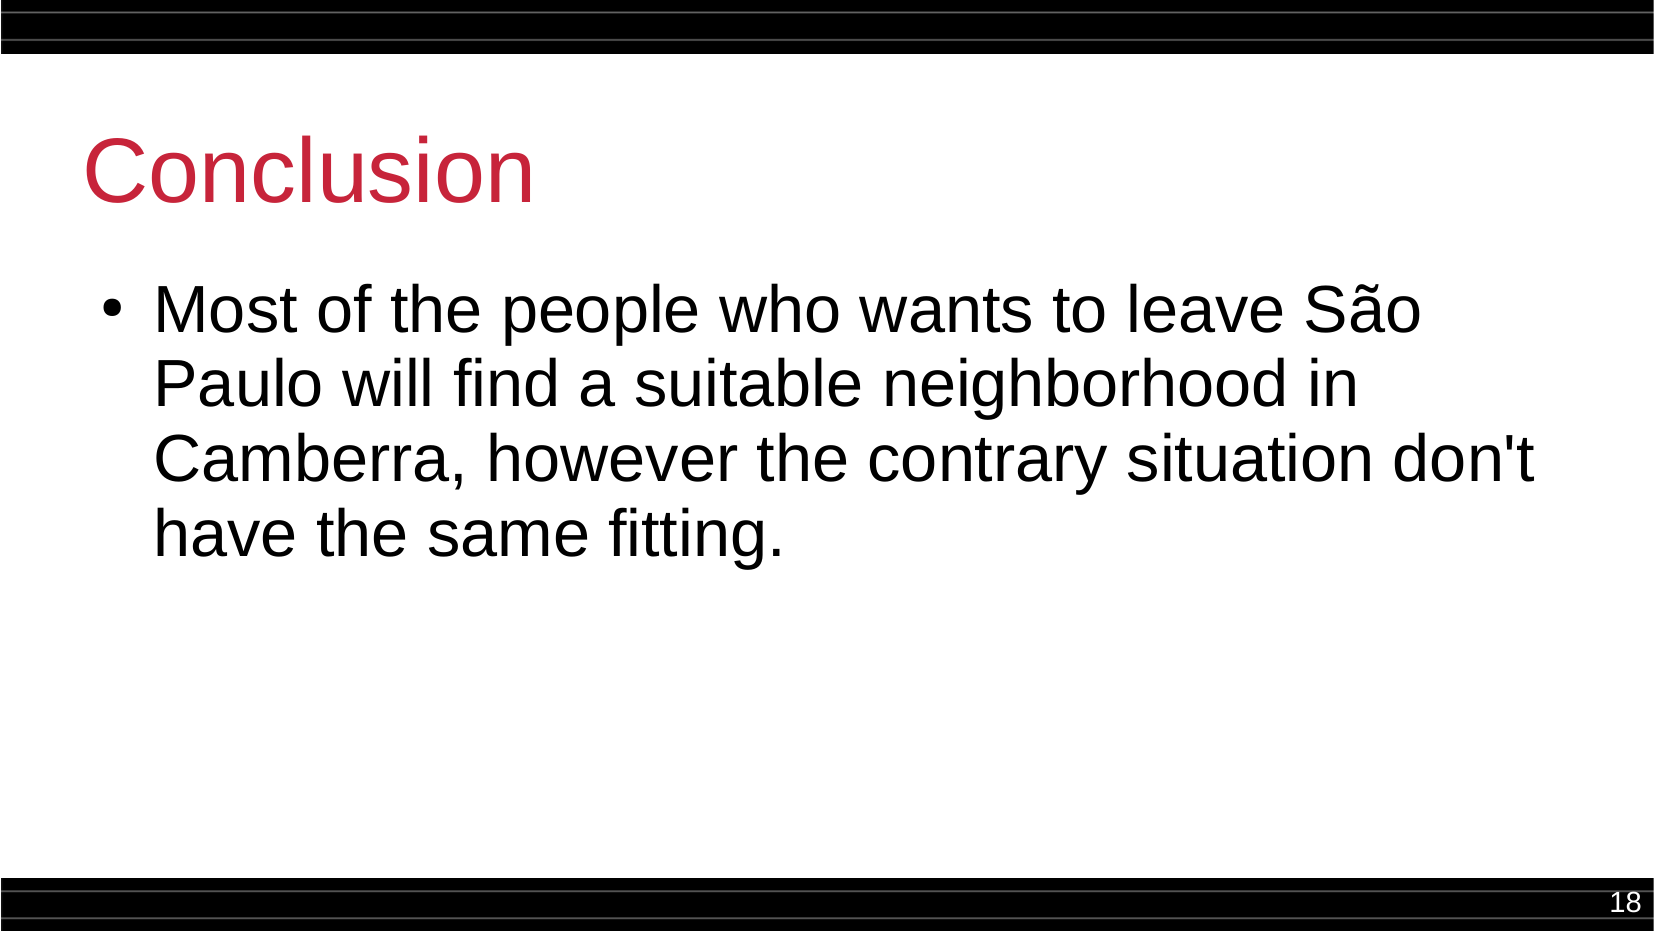

# Conclusion
Most of the people who wants to leave São Paulo will find a suitable neighborhood in Camberra, however the contrary situation don't have the same fitting.